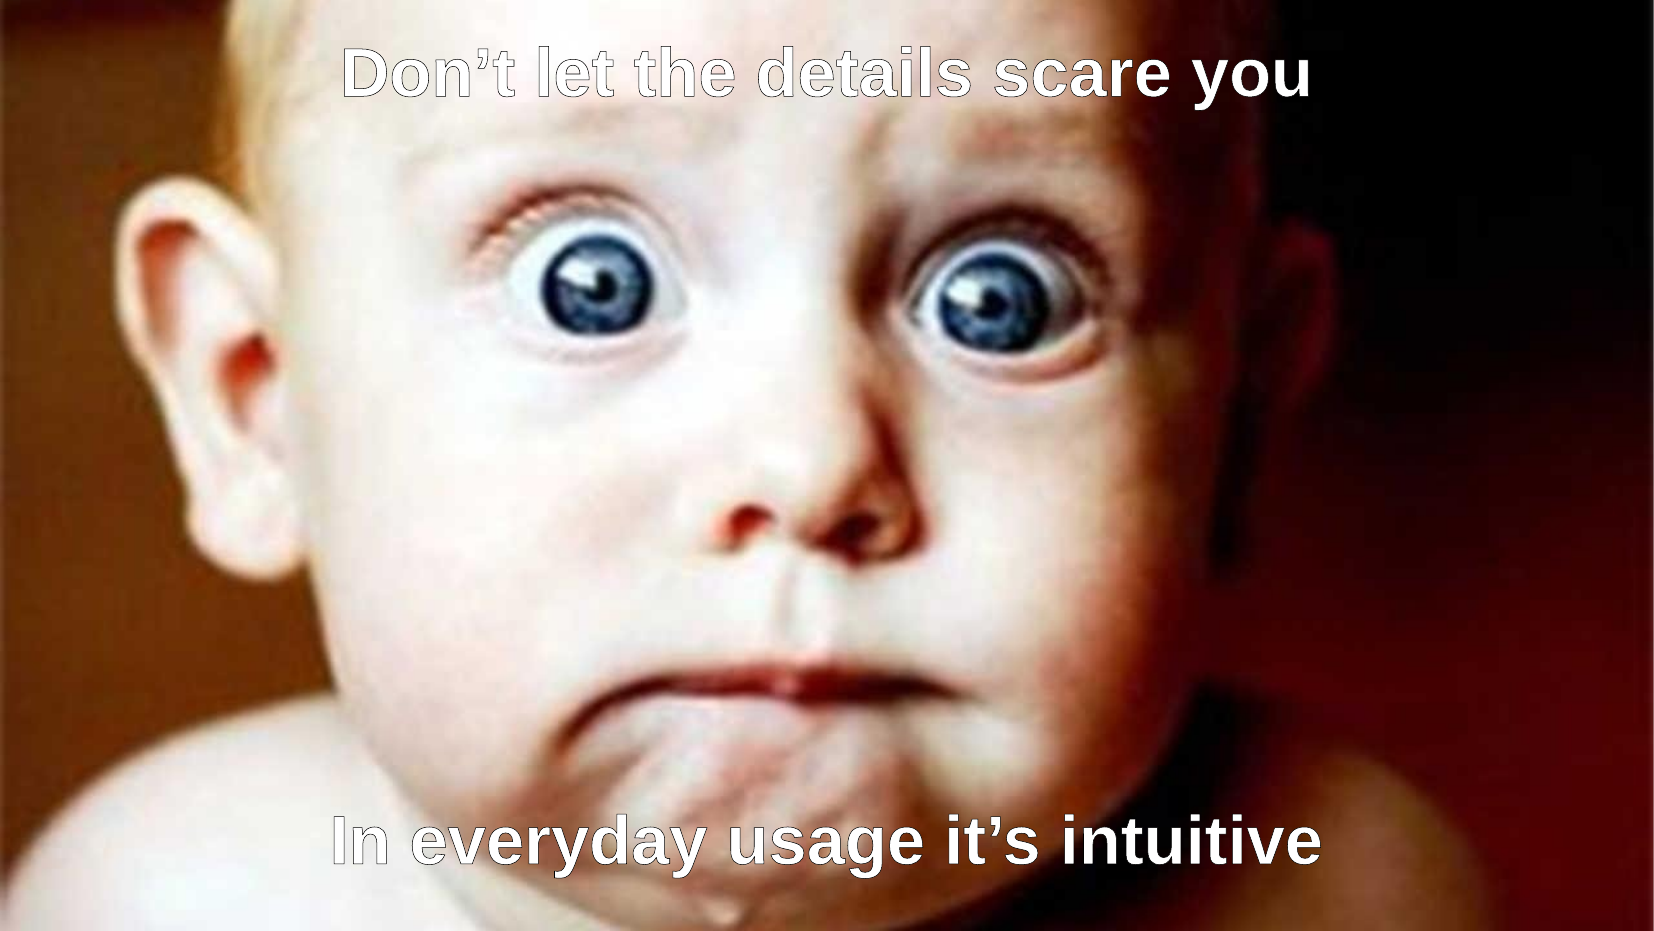

Don’t let the details scare you
In everyday usage it’s intuitive